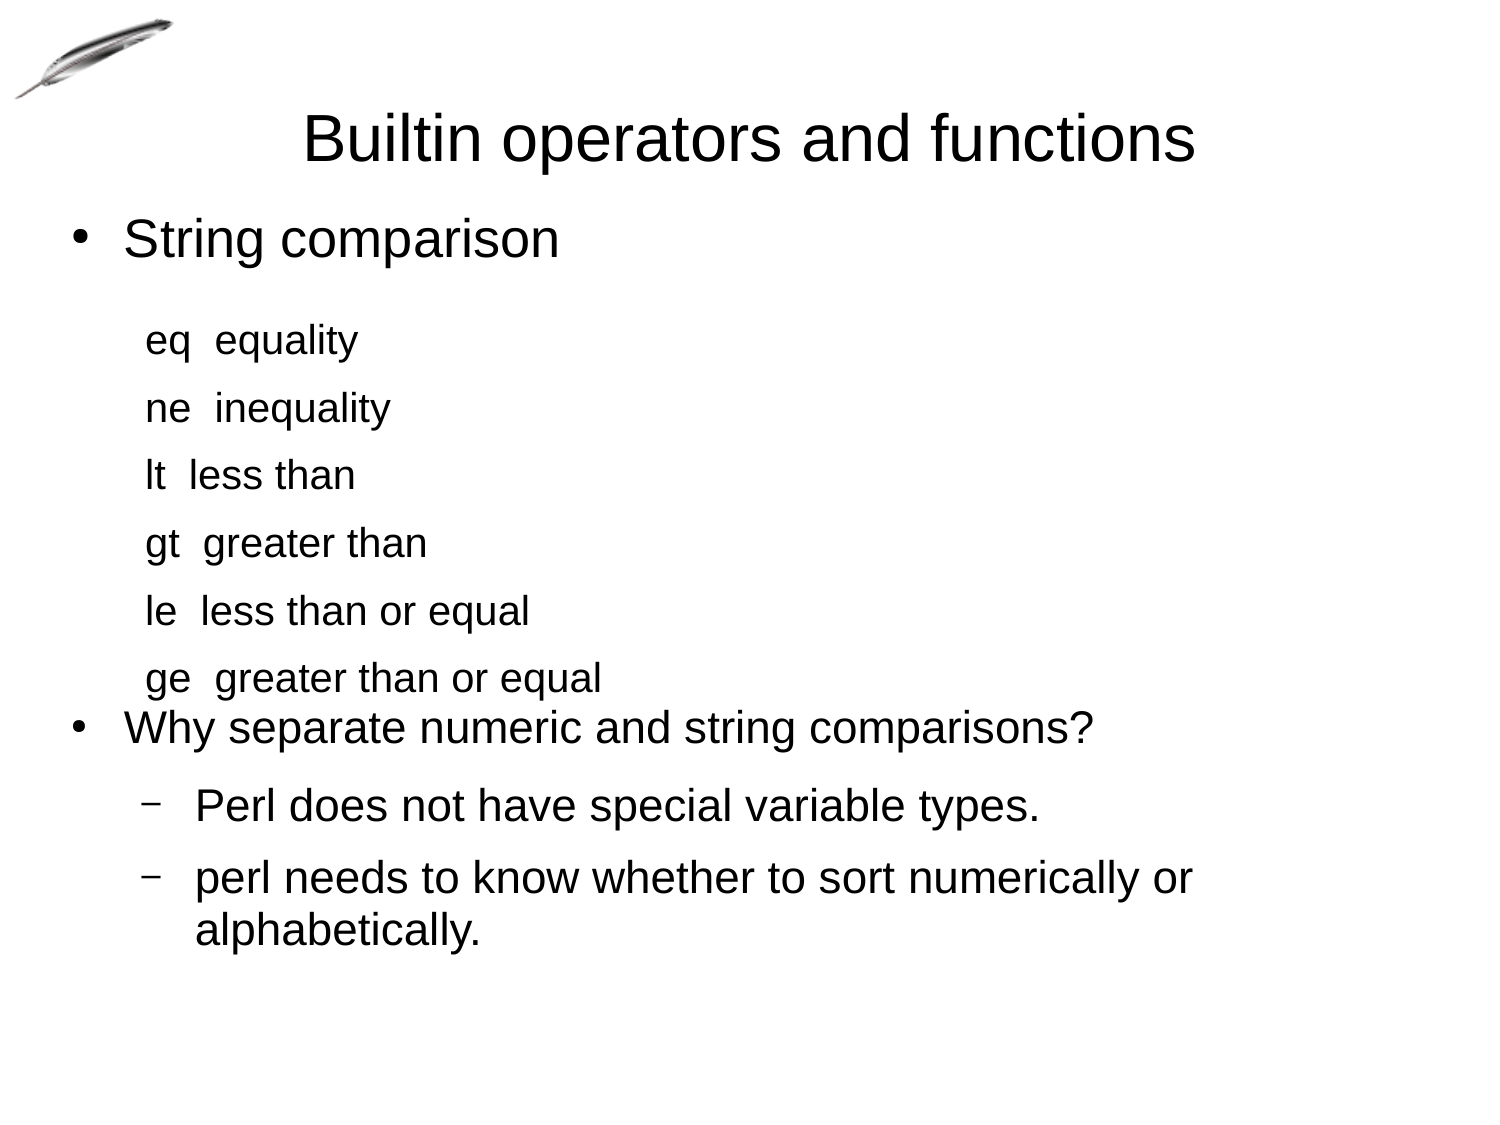

# Builtin operators and functions
String comparison
 eq equality
 ne inequality
 lt less than
 gt greater than
 le less than or equal
 ge greater than or equal
Why separate numeric and string comparisons?
Perl does not have special variable types.
perl needs to know whether to sort numerically or alphabetically.